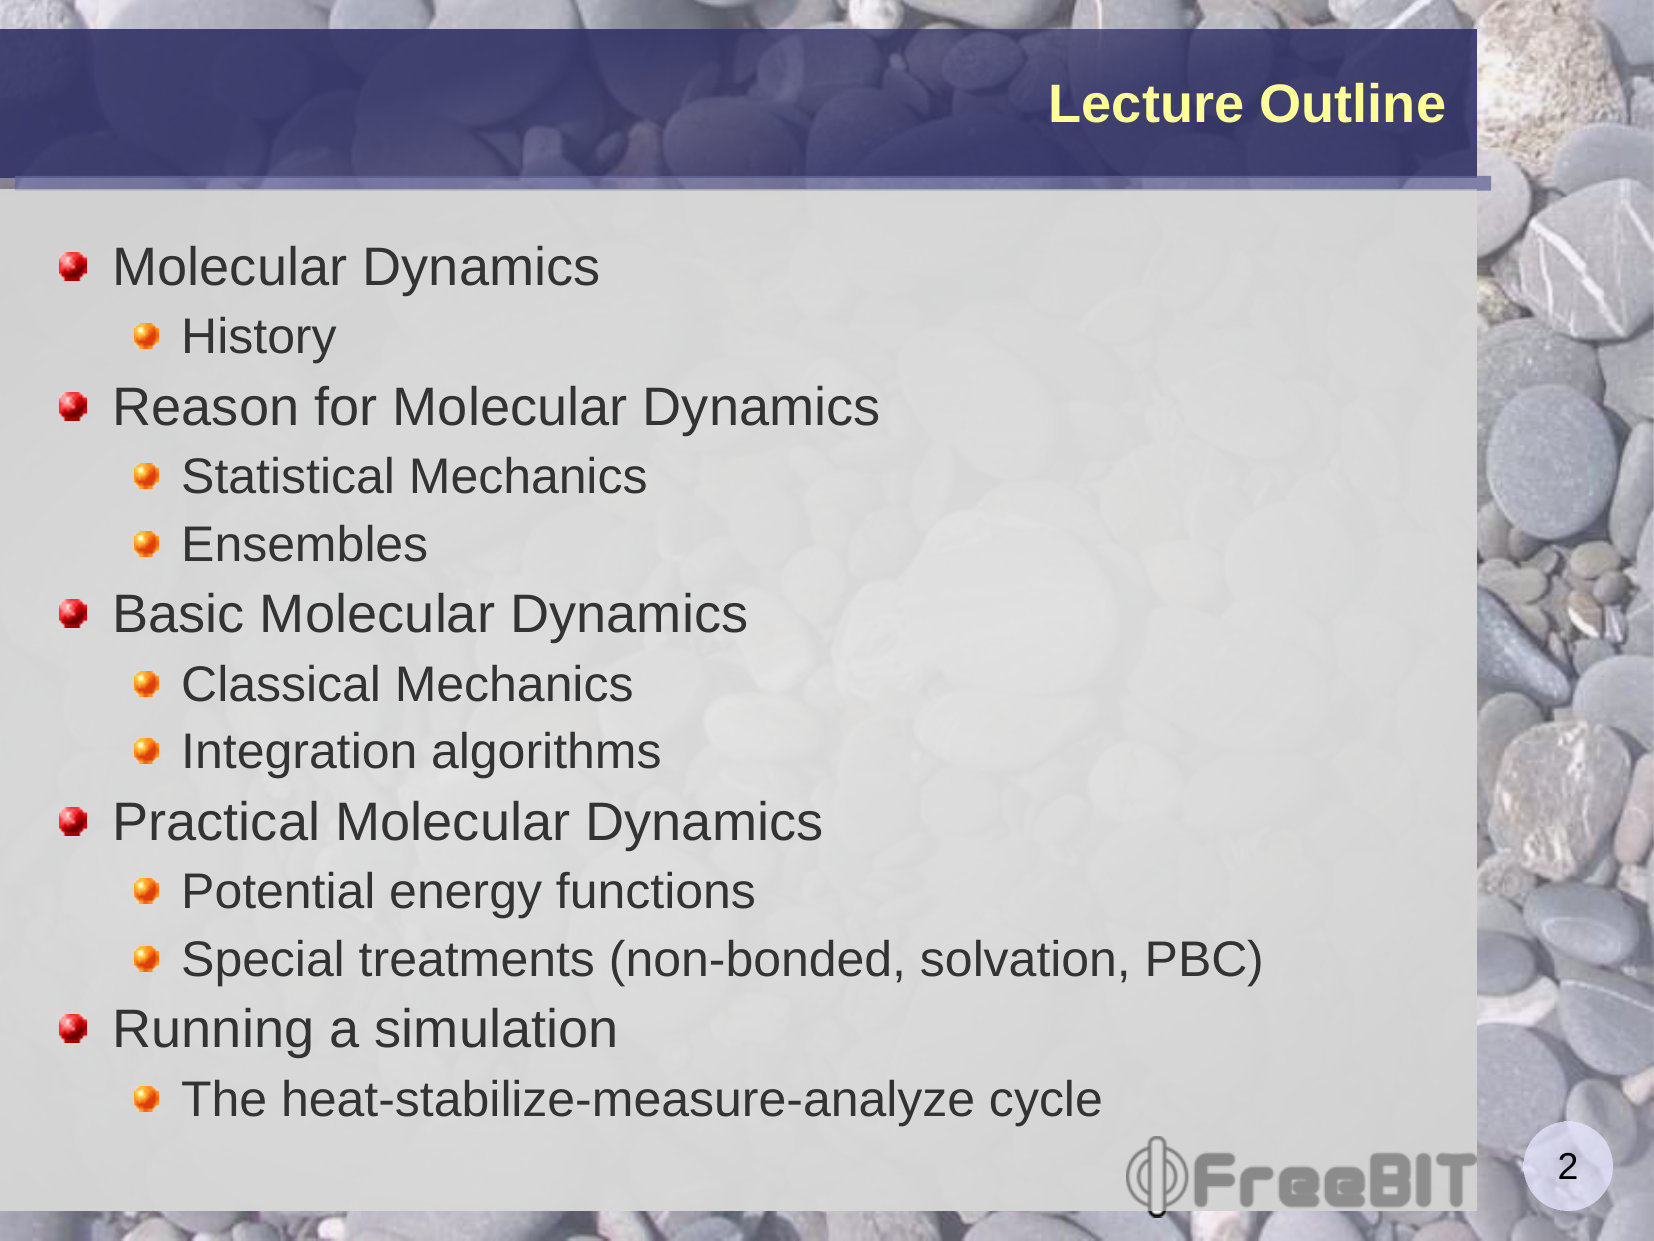

# Lecture Outline
Molecular Dynamics
History
Reason for Molecular Dynamics
Statistical Mechanics
Ensembles
Basic Molecular Dynamics
Classical Mechanics
Integration algorithms
Practical Molecular Dynamics
Potential energy functions
Special treatments (non-bonded, solvation, PBC)
Running a simulation
The heat-stabilize-measure-analyze cycle